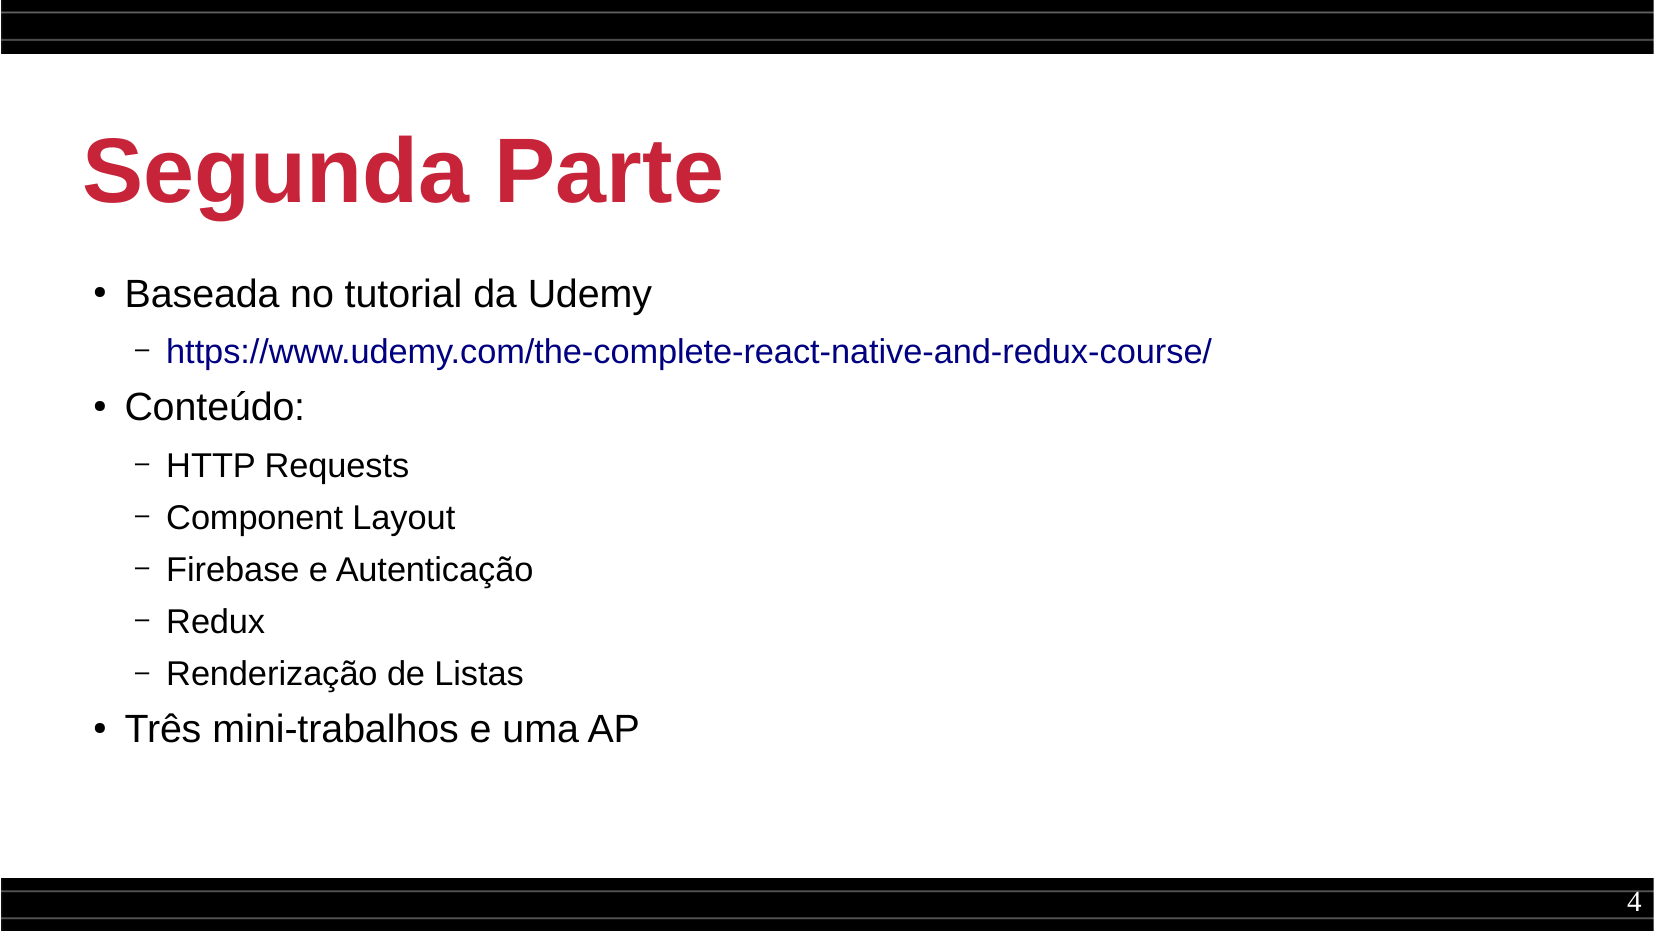

# Segunda Parte
Baseada no tutorial da Udemy
https://www.udemy.com/the-complete-react-native-and-redux-course/
Conteúdo:
HTTP Requests
Component Layout
Firebase e Autenticação
Redux
Renderização de Listas
Três mini-trabalhos e uma AP